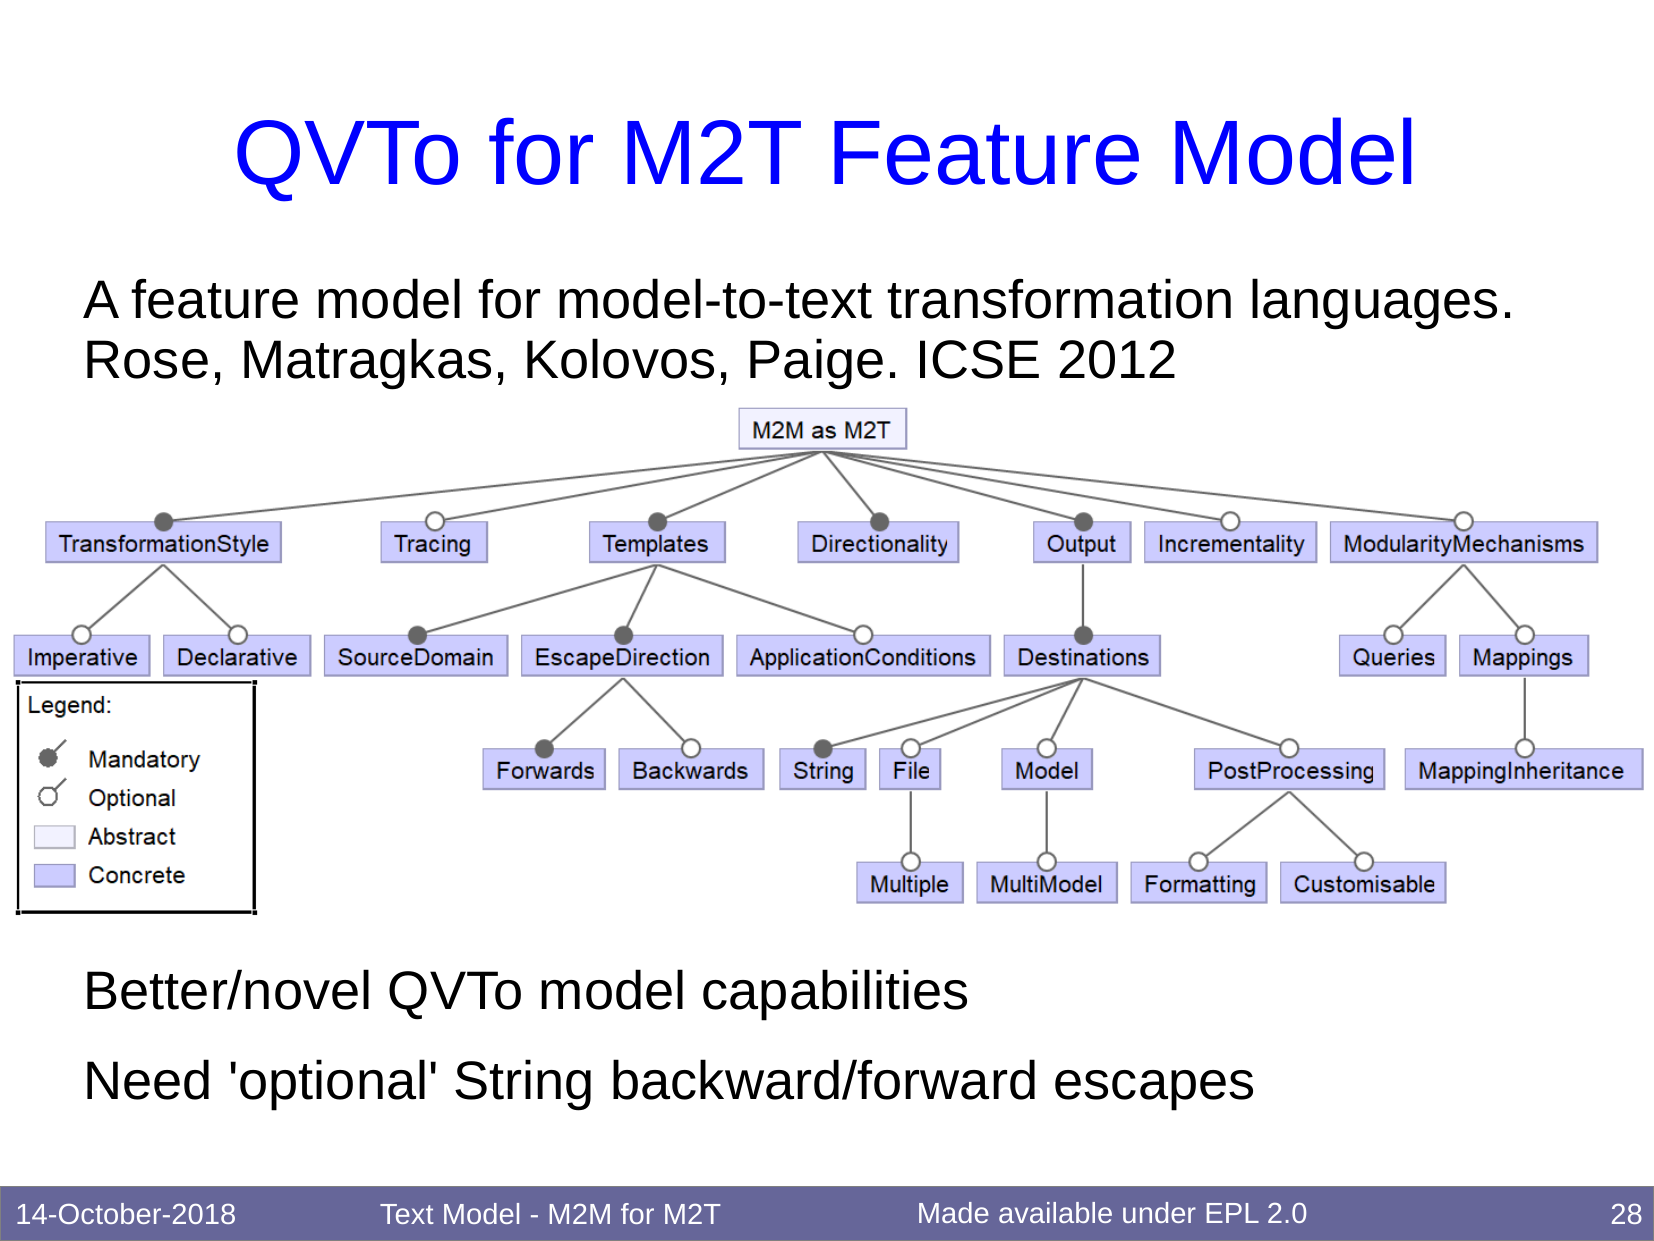

# QVTo for M2T Feature Model
A feature model for model-to-text transformation languages.
Rose, Matragkas, Kolovos, Paige. ICSE 2012
Better/novel QVTo model capabilities
Need 'optional' String backward/forward escapes
14-October-2018
Text Model - M2M for M2T
28